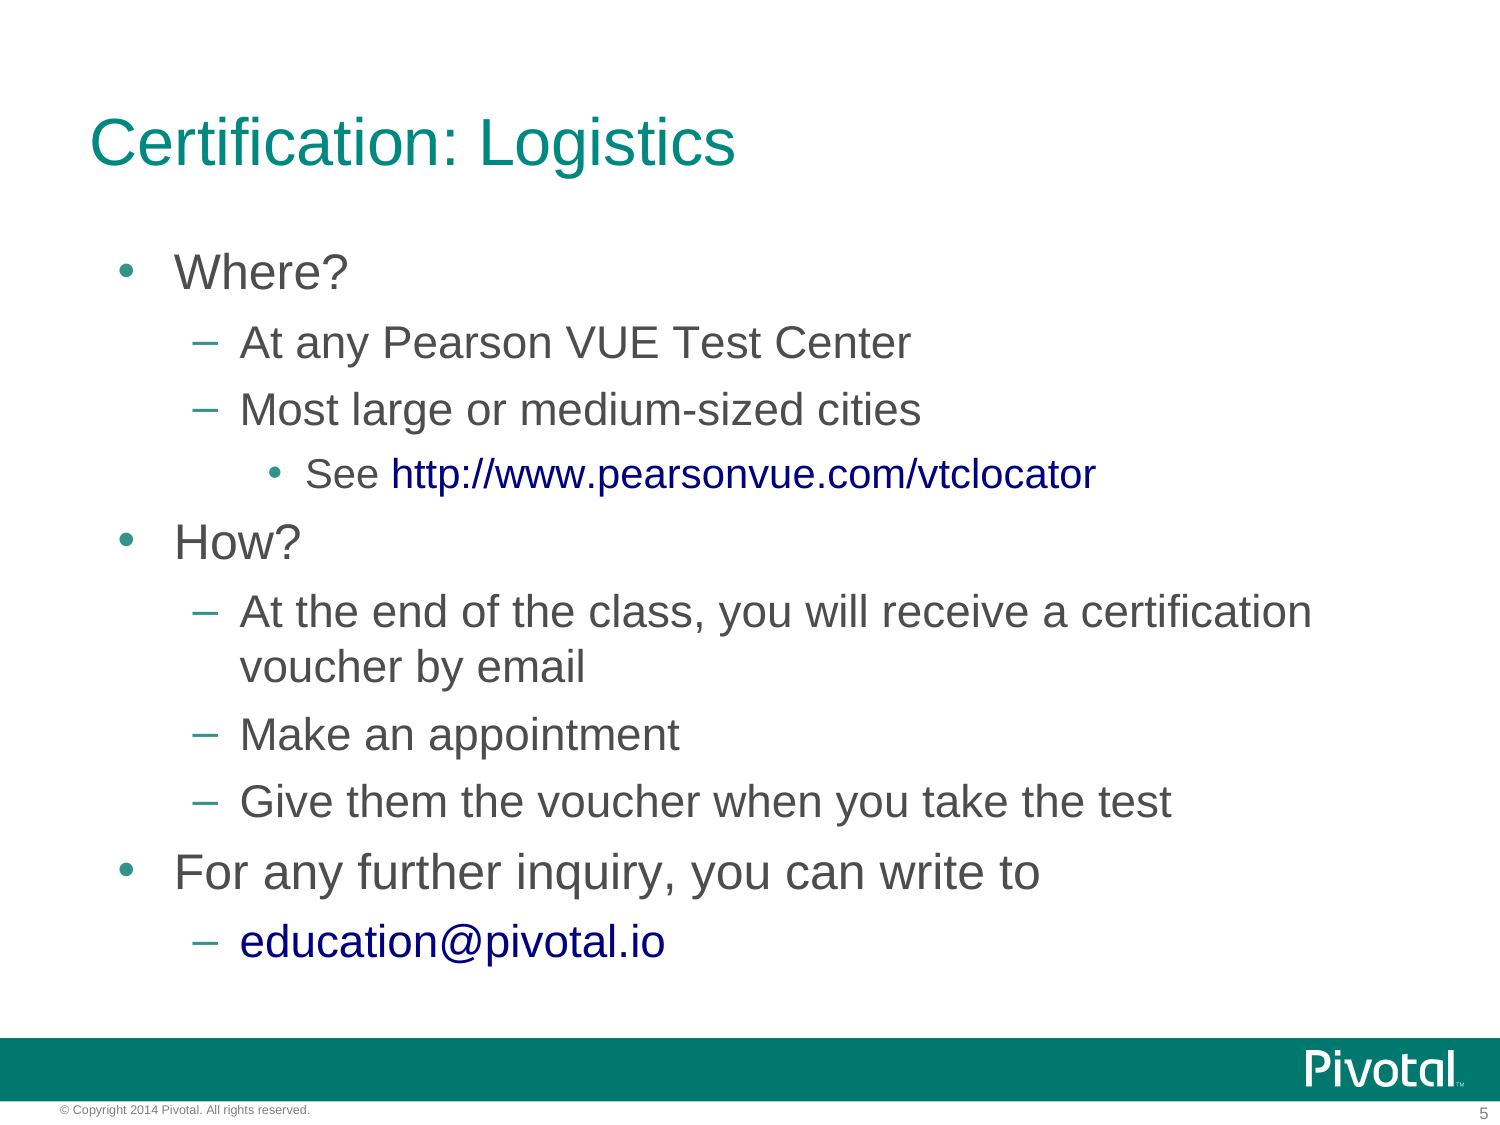

# Certification: Logistics
Where?
At any Pearson VUE Test Center
Most large or medium-sized cities
See http://www.pearsonvue.com/vtclocator
How?
At the end of the class, you will receive a certification voucher by email
Make an appointment
Give them the voucher when you take the test
For any further inquiry, you can write to
education@pivotal.io